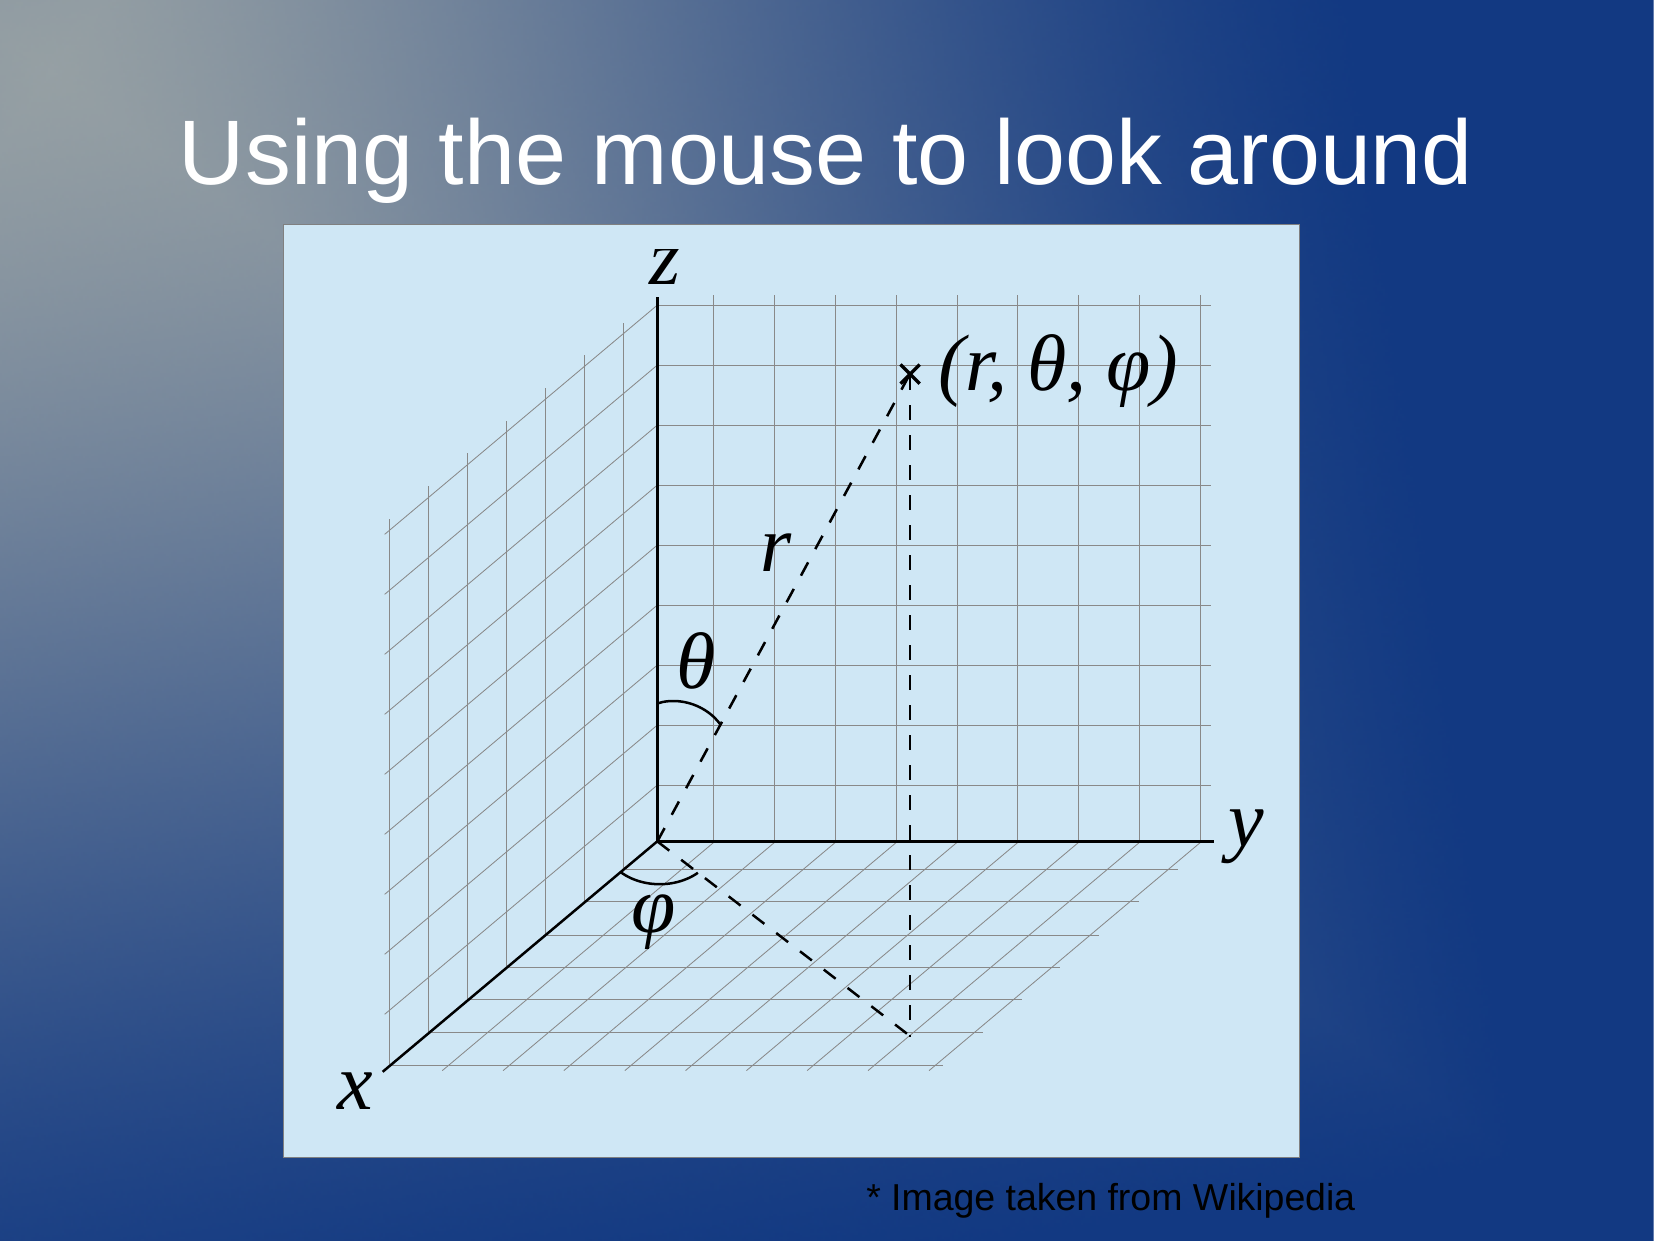

# Using the mouse to look around
* Image taken from Wikipedia